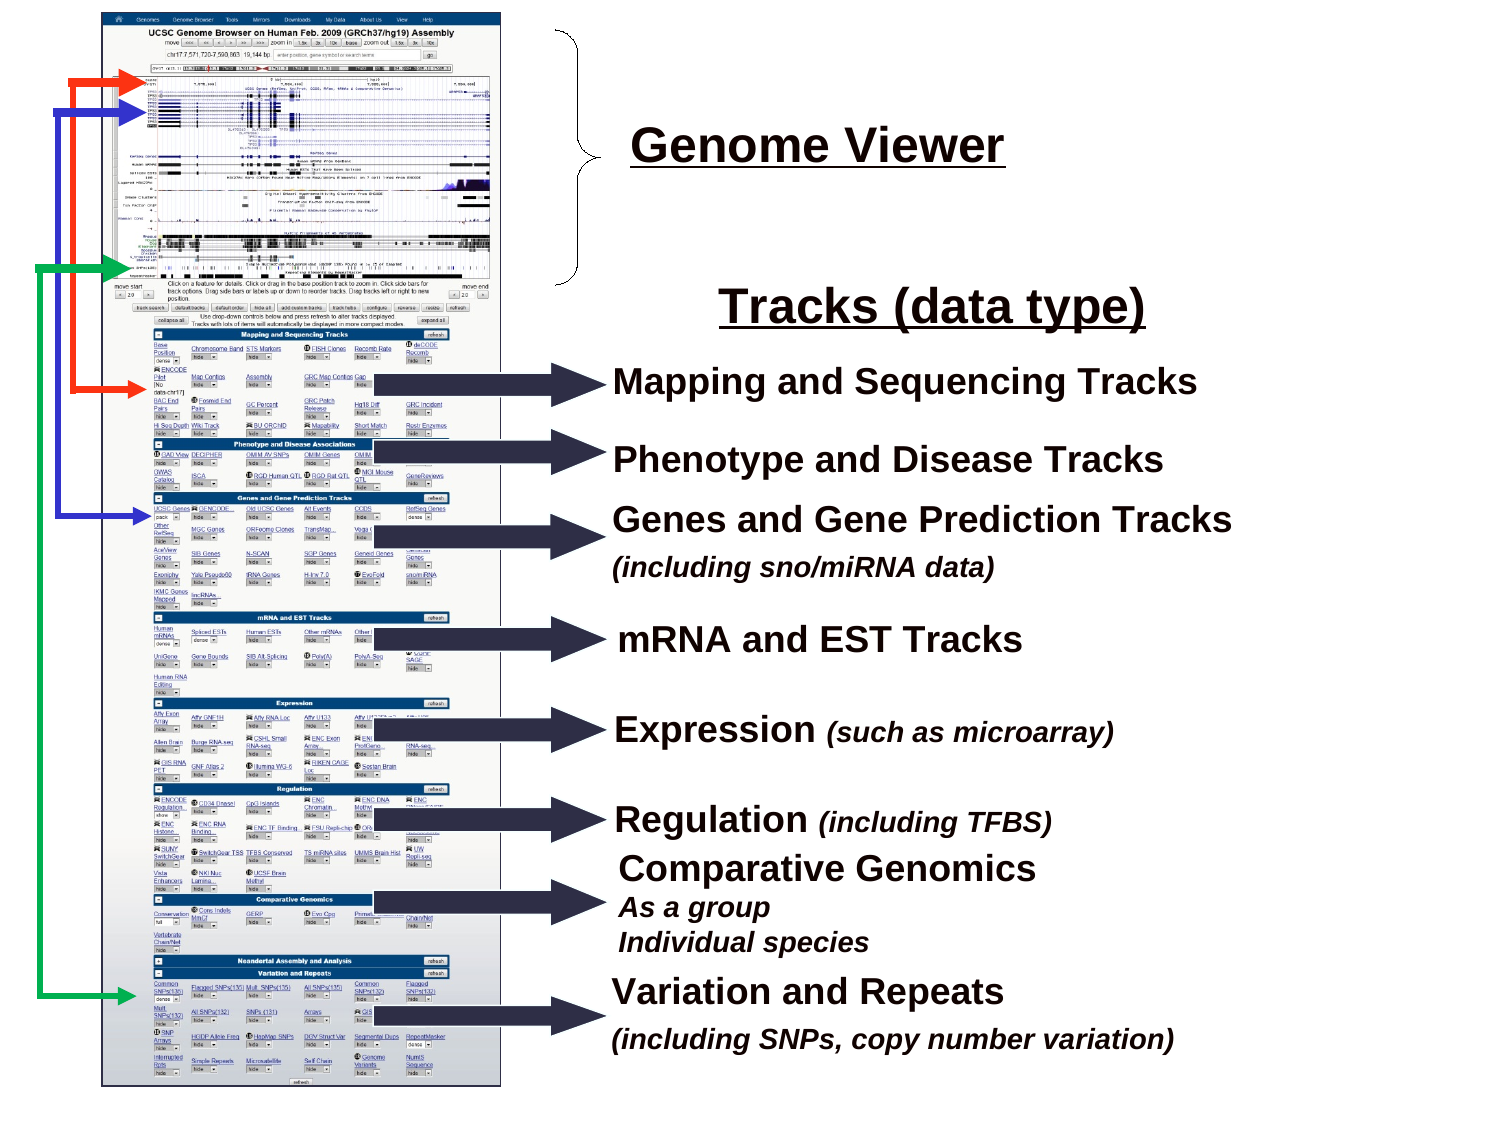

Mapping and Sequencing Tracks
Genome Viewer
Genes and Gene Prediction Tracks
(including sno/miRNA data)
Tracks (data type)
Phenotype and Disease Tracks
mRNA and EST Tracks
Expression (such as microarray)
Regulation (including TFBS)
Comparative Genomics
As a group
Individual species
Variation and Repeats
(including SNPs, copy number variation)